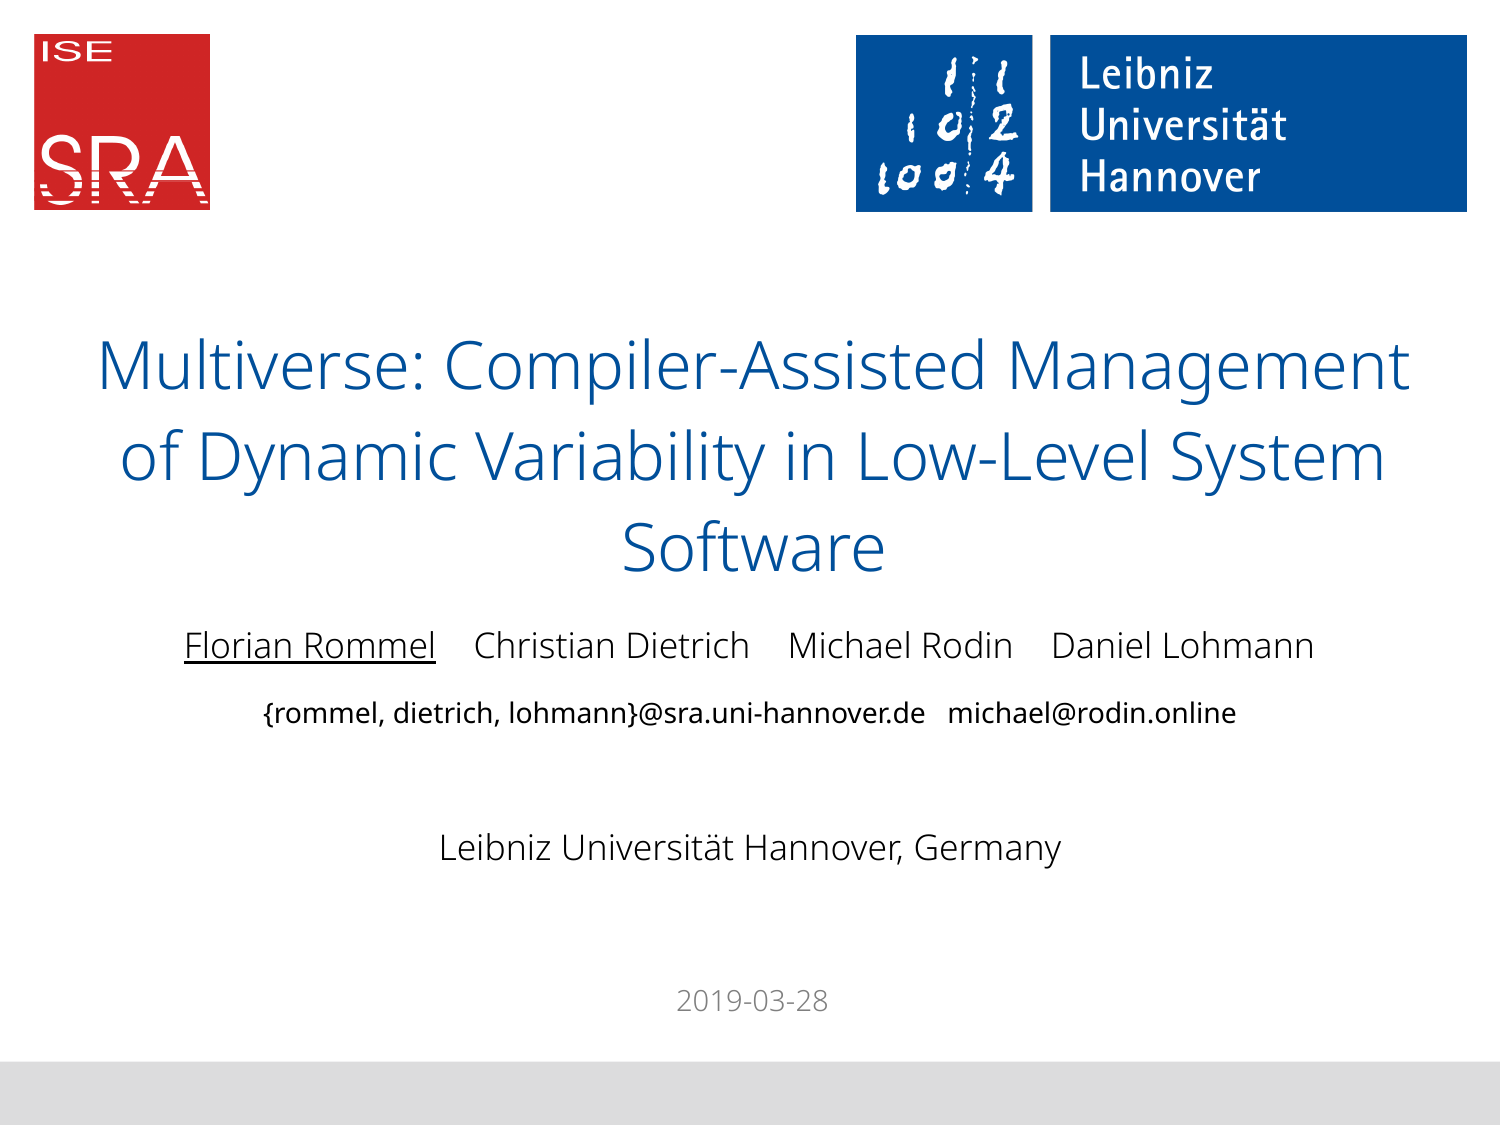

# Multiverse: Compiler-Assisted Management of Dynamic Variability in Low-Level System Software
Florian Rommel Christian Dietrich Michael Rodin Daniel Lohmann
{rommel, dietrich, lohmann}@sra.uni-hannover.de michael@rodin.online
Leibniz Universität Hannover, Germany